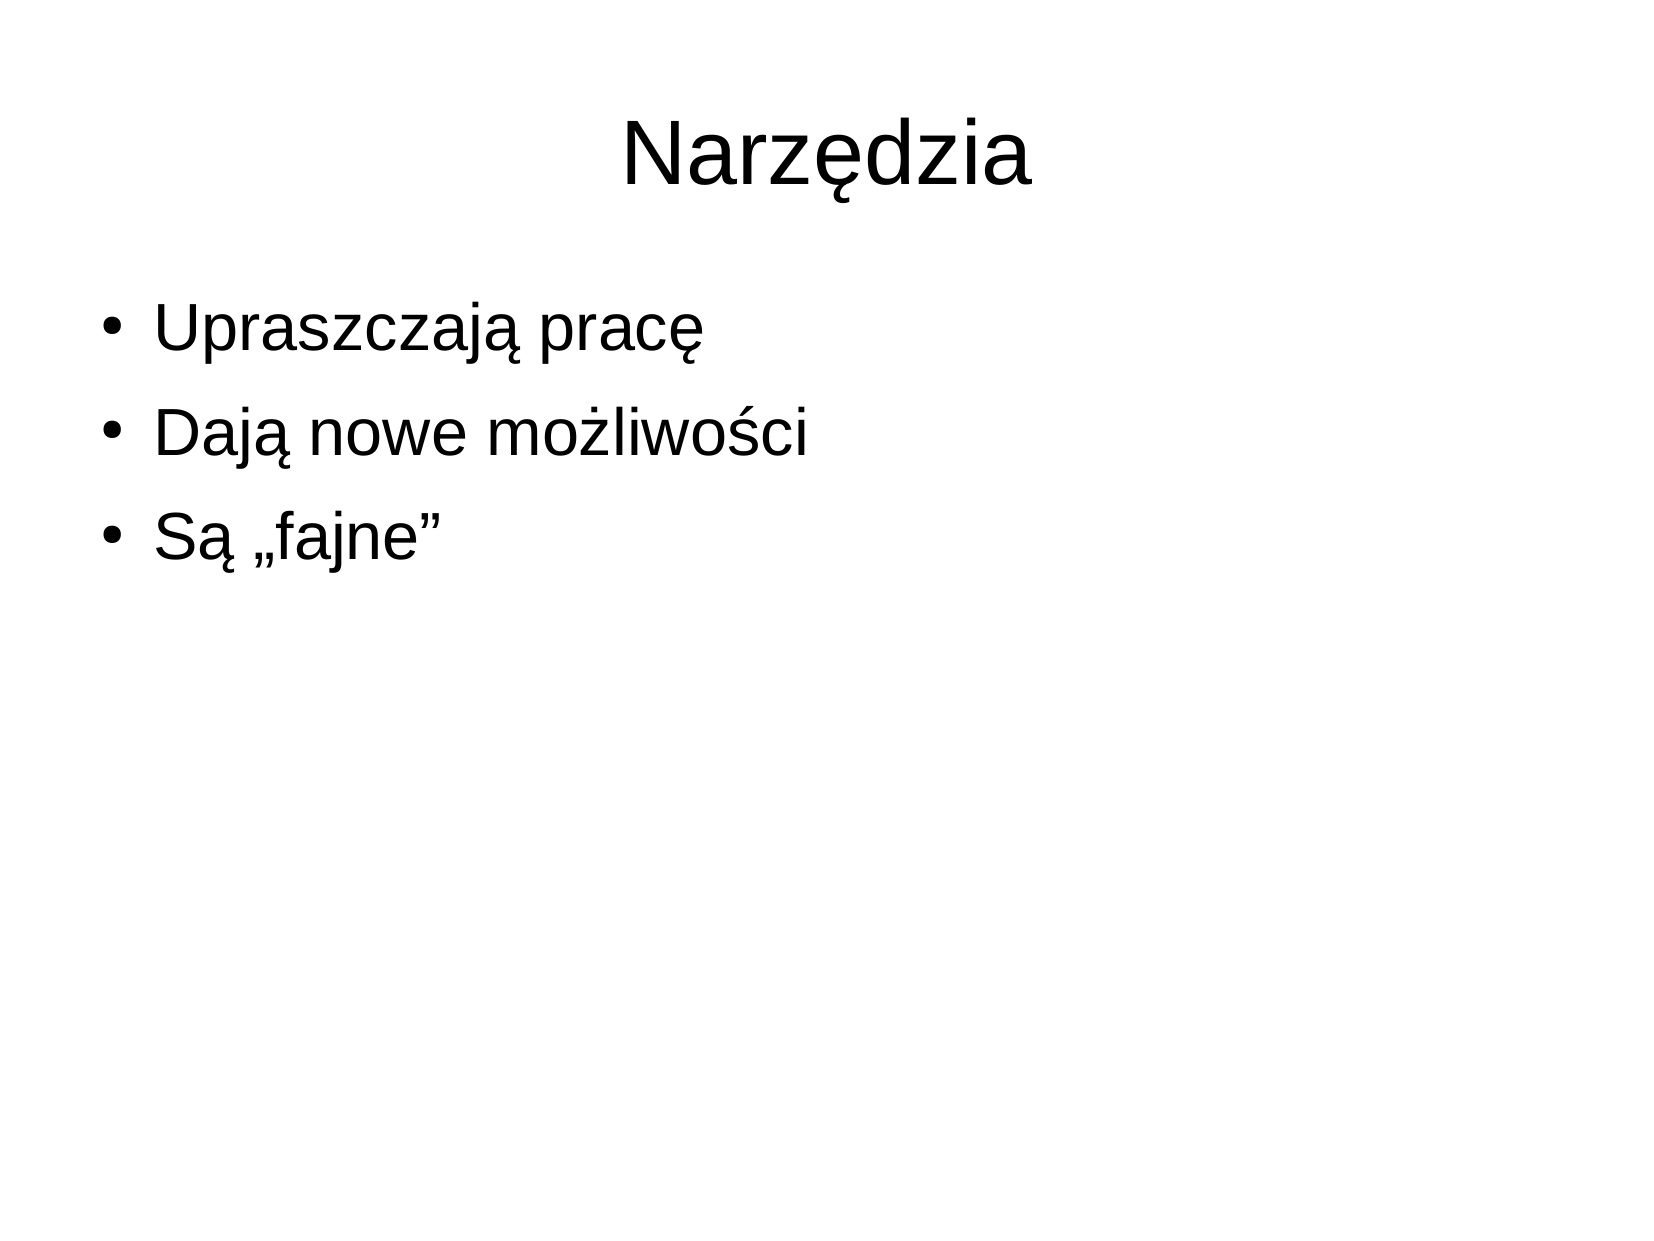

# Narzędzia
Upraszczają pracę
Dają nowe możliwości
Są „fajne”